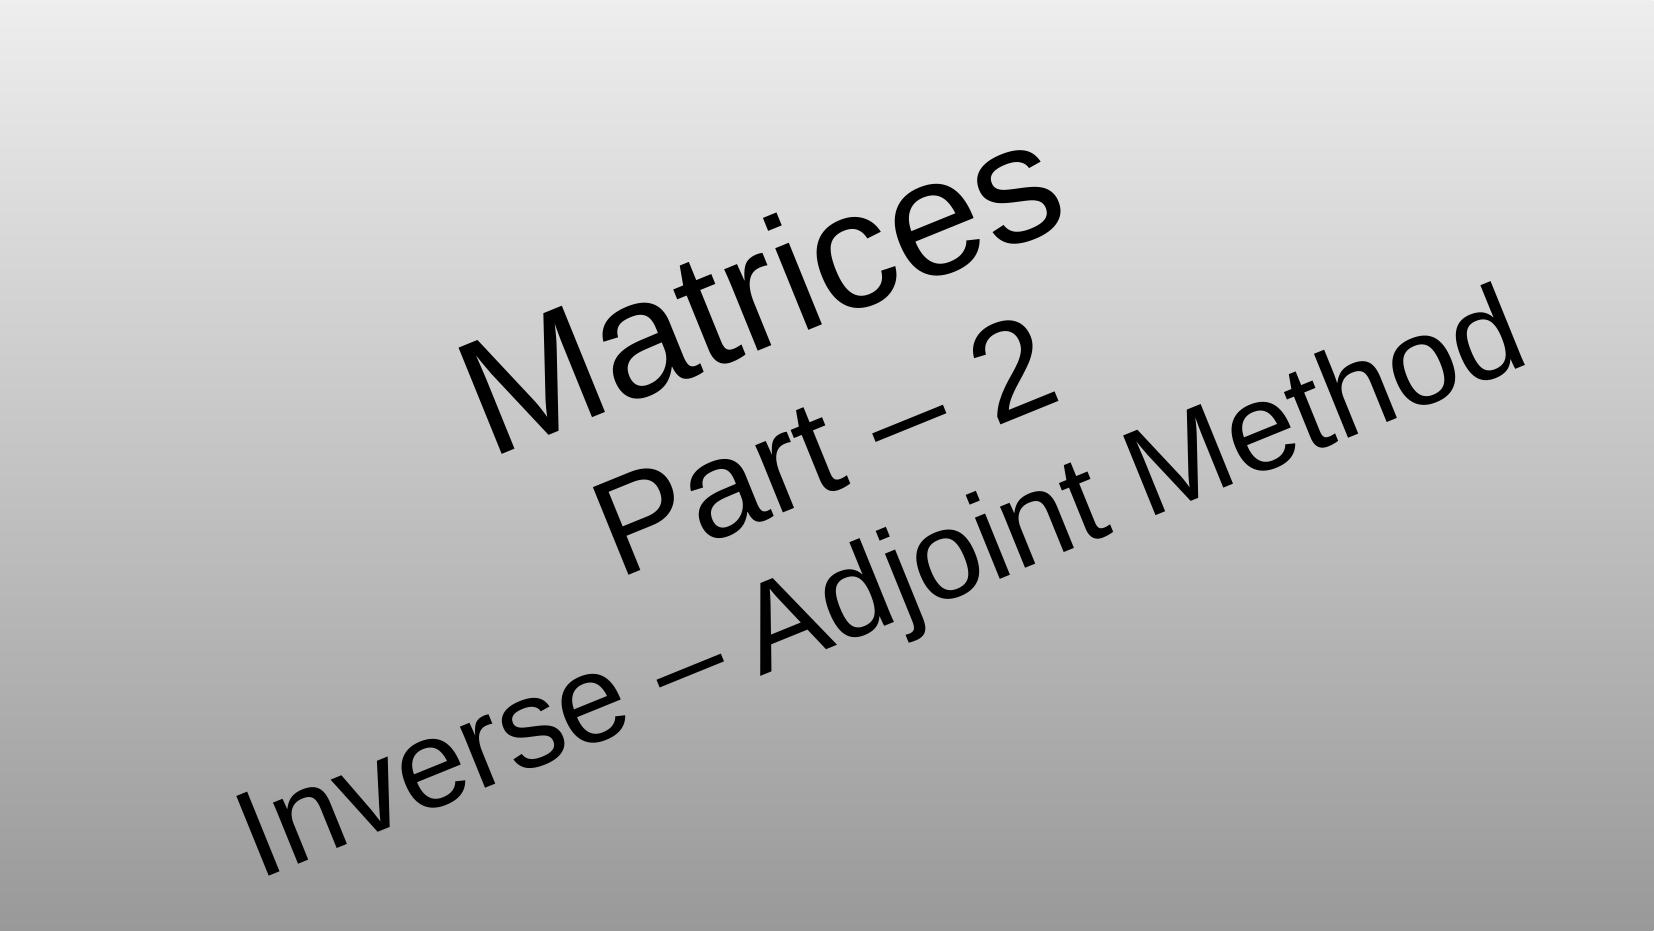

# Matrices Part – 2 Inverse – Adjoint Method